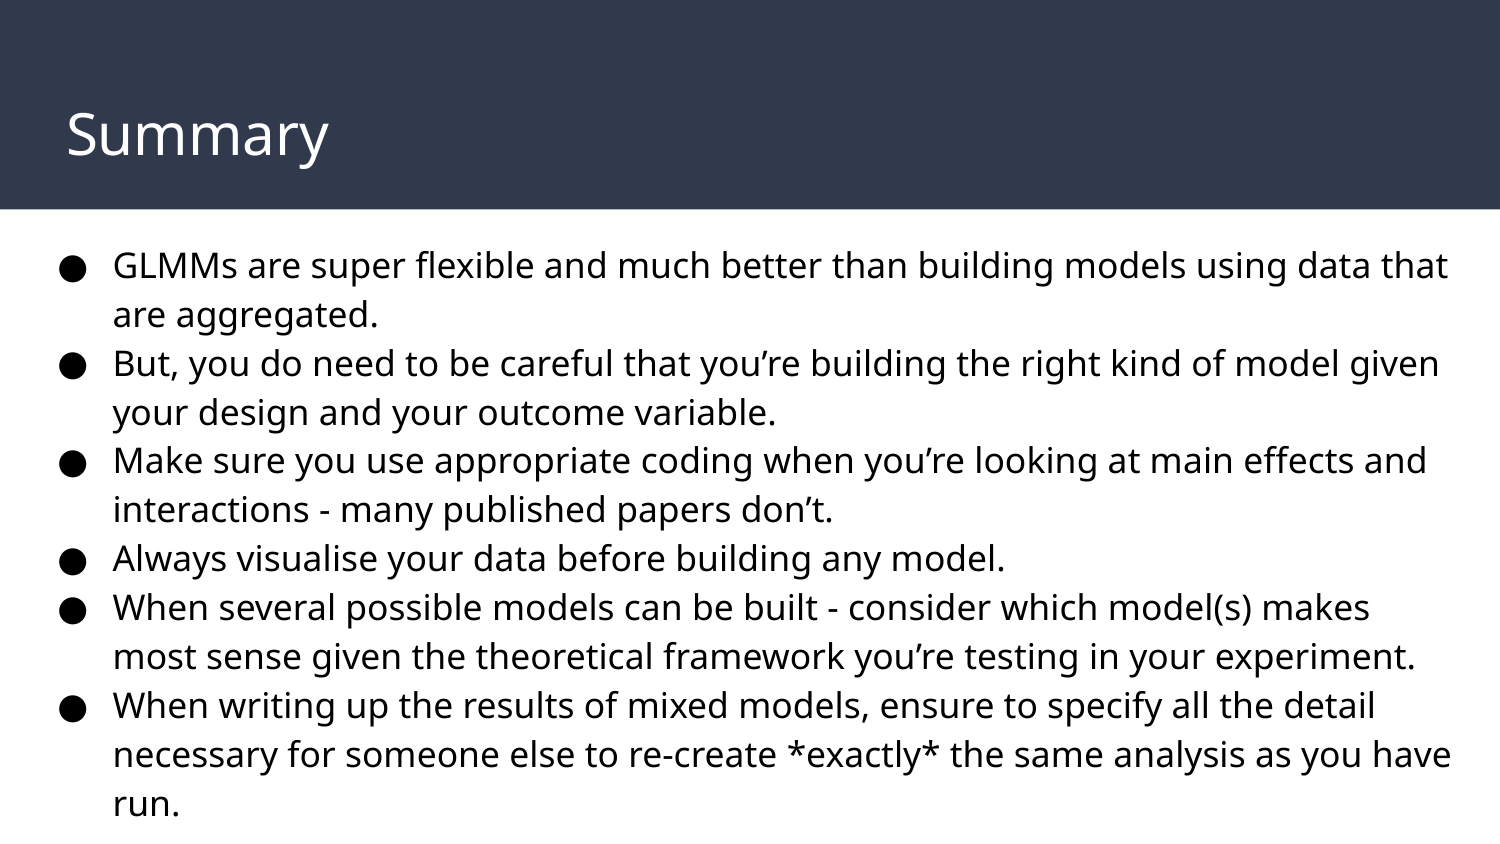

# Summary
GLMMs are super flexible and much better than building models using data that are aggregated.
But, you do need to be careful that you’re building the right kind of model given your design and your outcome variable.
Make sure you use appropriate coding when you’re looking at main effects and interactions - many published papers don’t.
Always visualise your data before building any model.
When several possible models can be built - consider which model(s) makes most sense given the theoretical framework you’re testing in your experiment.
When writing up the results of mixed models, ensure to specify all the detail necessary for someone else to re-create *exactly* the same analysis as you have run.